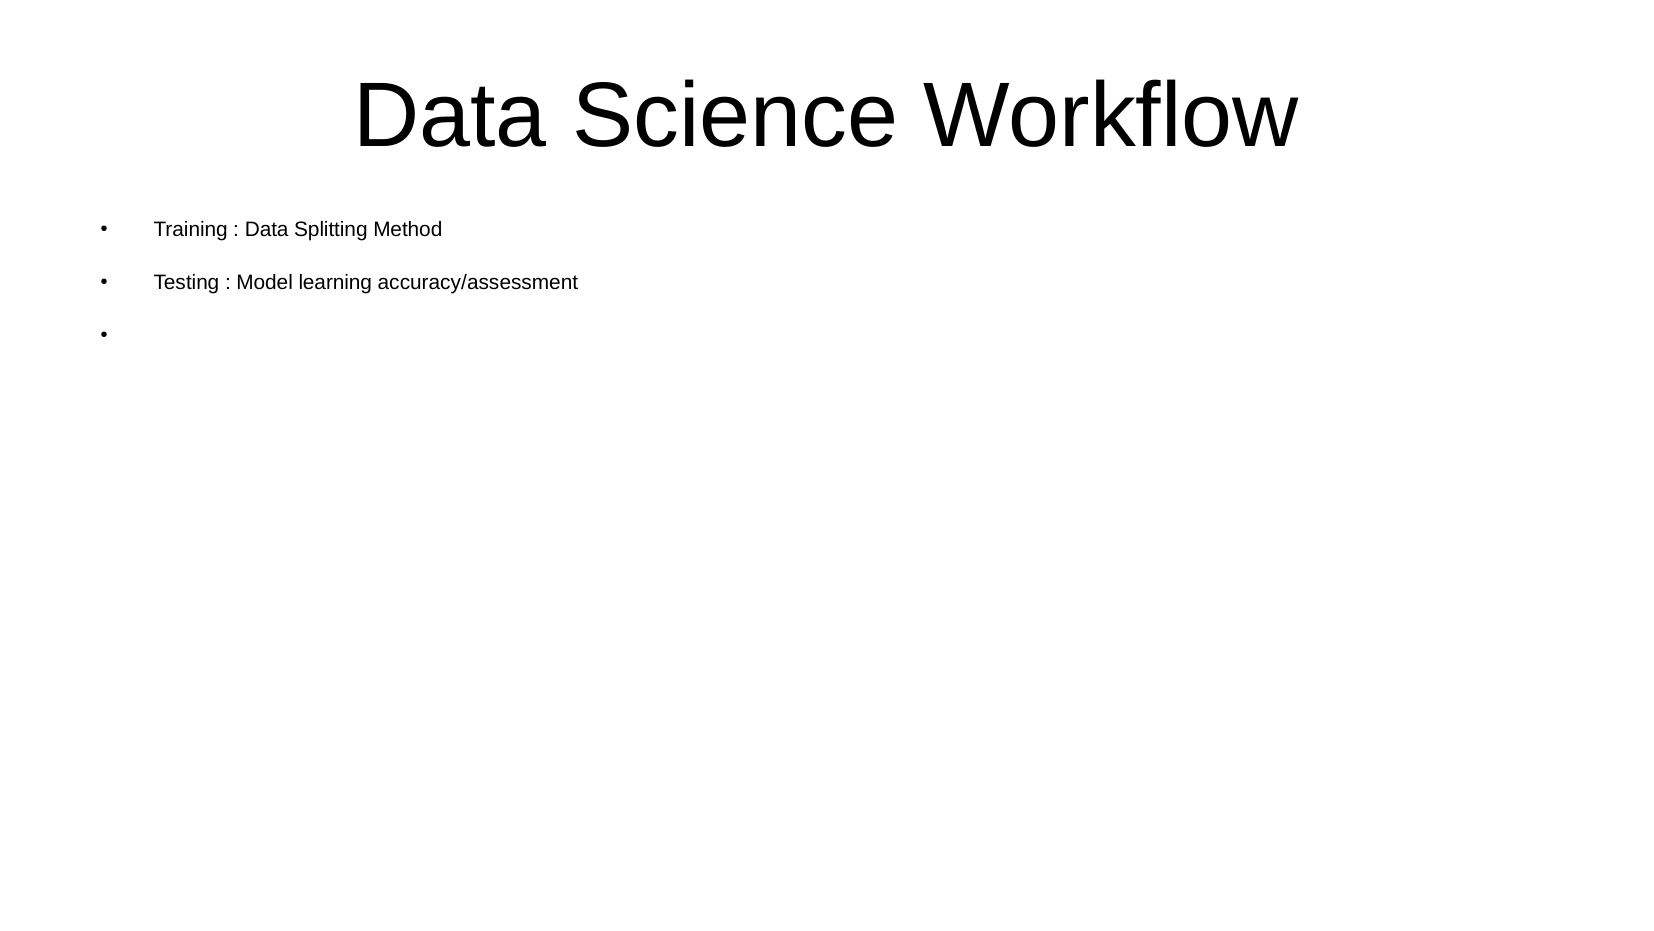

# Data Science Workflow
Training : Data Splitting Method
Testing : Model learning accuracy/assessment